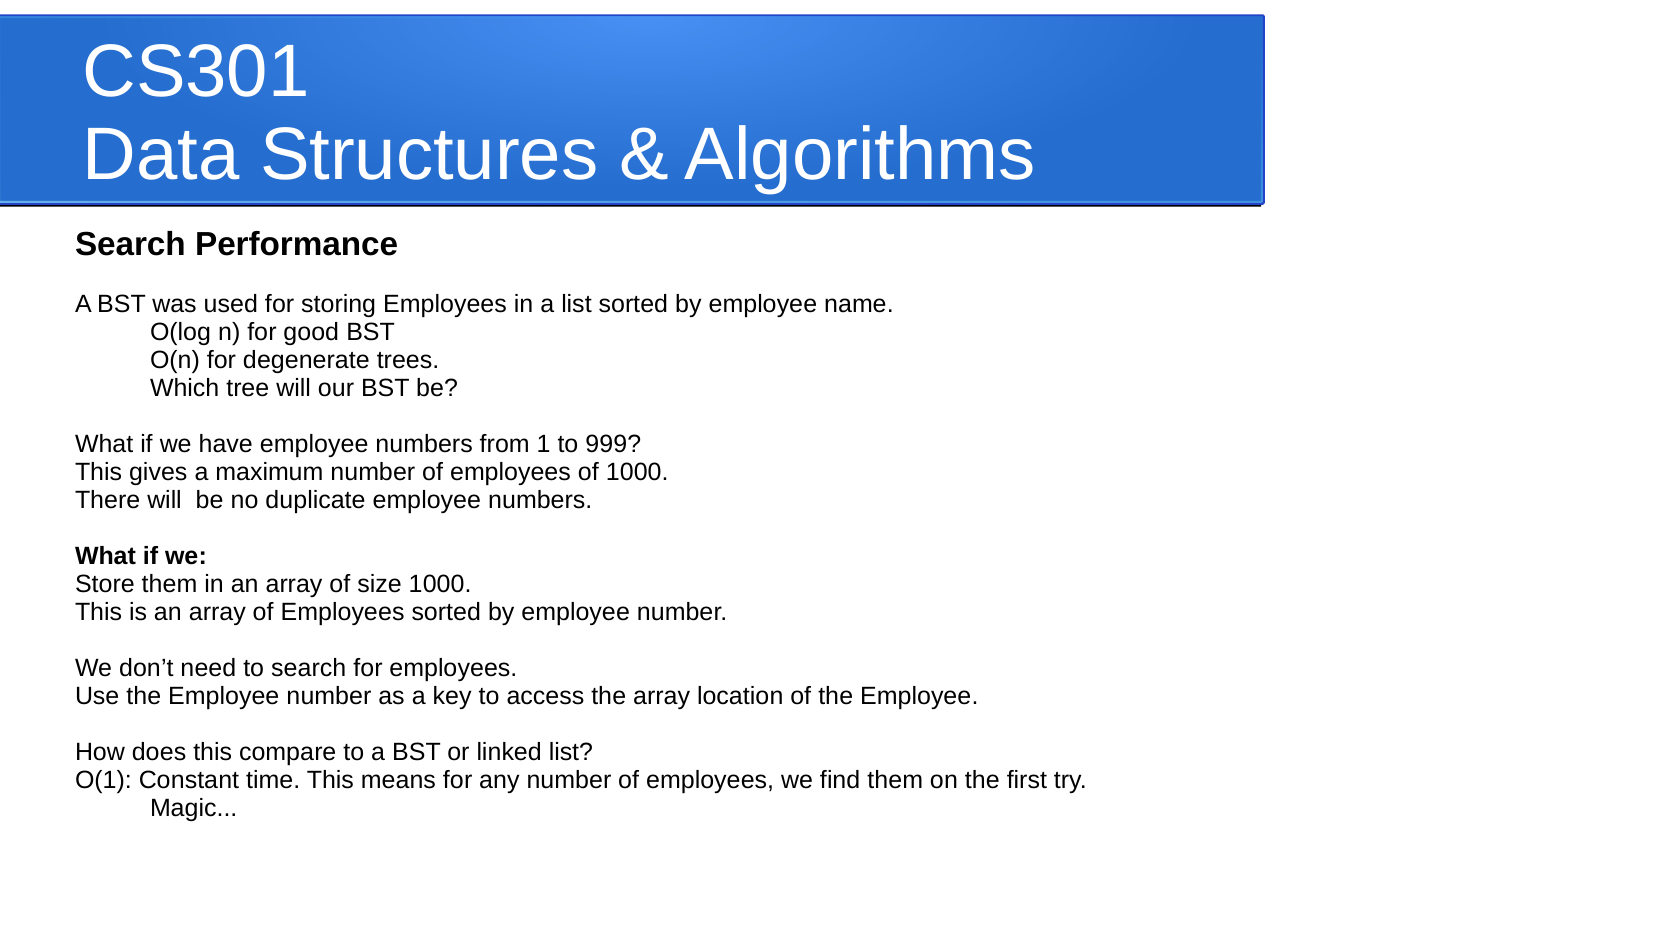

# CS301 Data Structures & Algorithms
Search Performance
A BST was used for storing Employees in a list sorted by employee name.
	O(log n) for good BST
	O(n) for degenerate trees.
	Which tree will our BST be?
What if we have employee numbers from 1 to 999?
This gives a maximum number of employees of 1000.
There will be no duplicate employee numbers.
What if we:
Store them in an array of size 1000.
This is an array of Employees sorted by employee number.
We don’t need to search for employees.
Use the Employee number as a key to access the array location of the Employee.
How does this compare to a BST or linked list?
O(1): Constant time. This means for any number of employees, we find them on the first try.
	Magic...